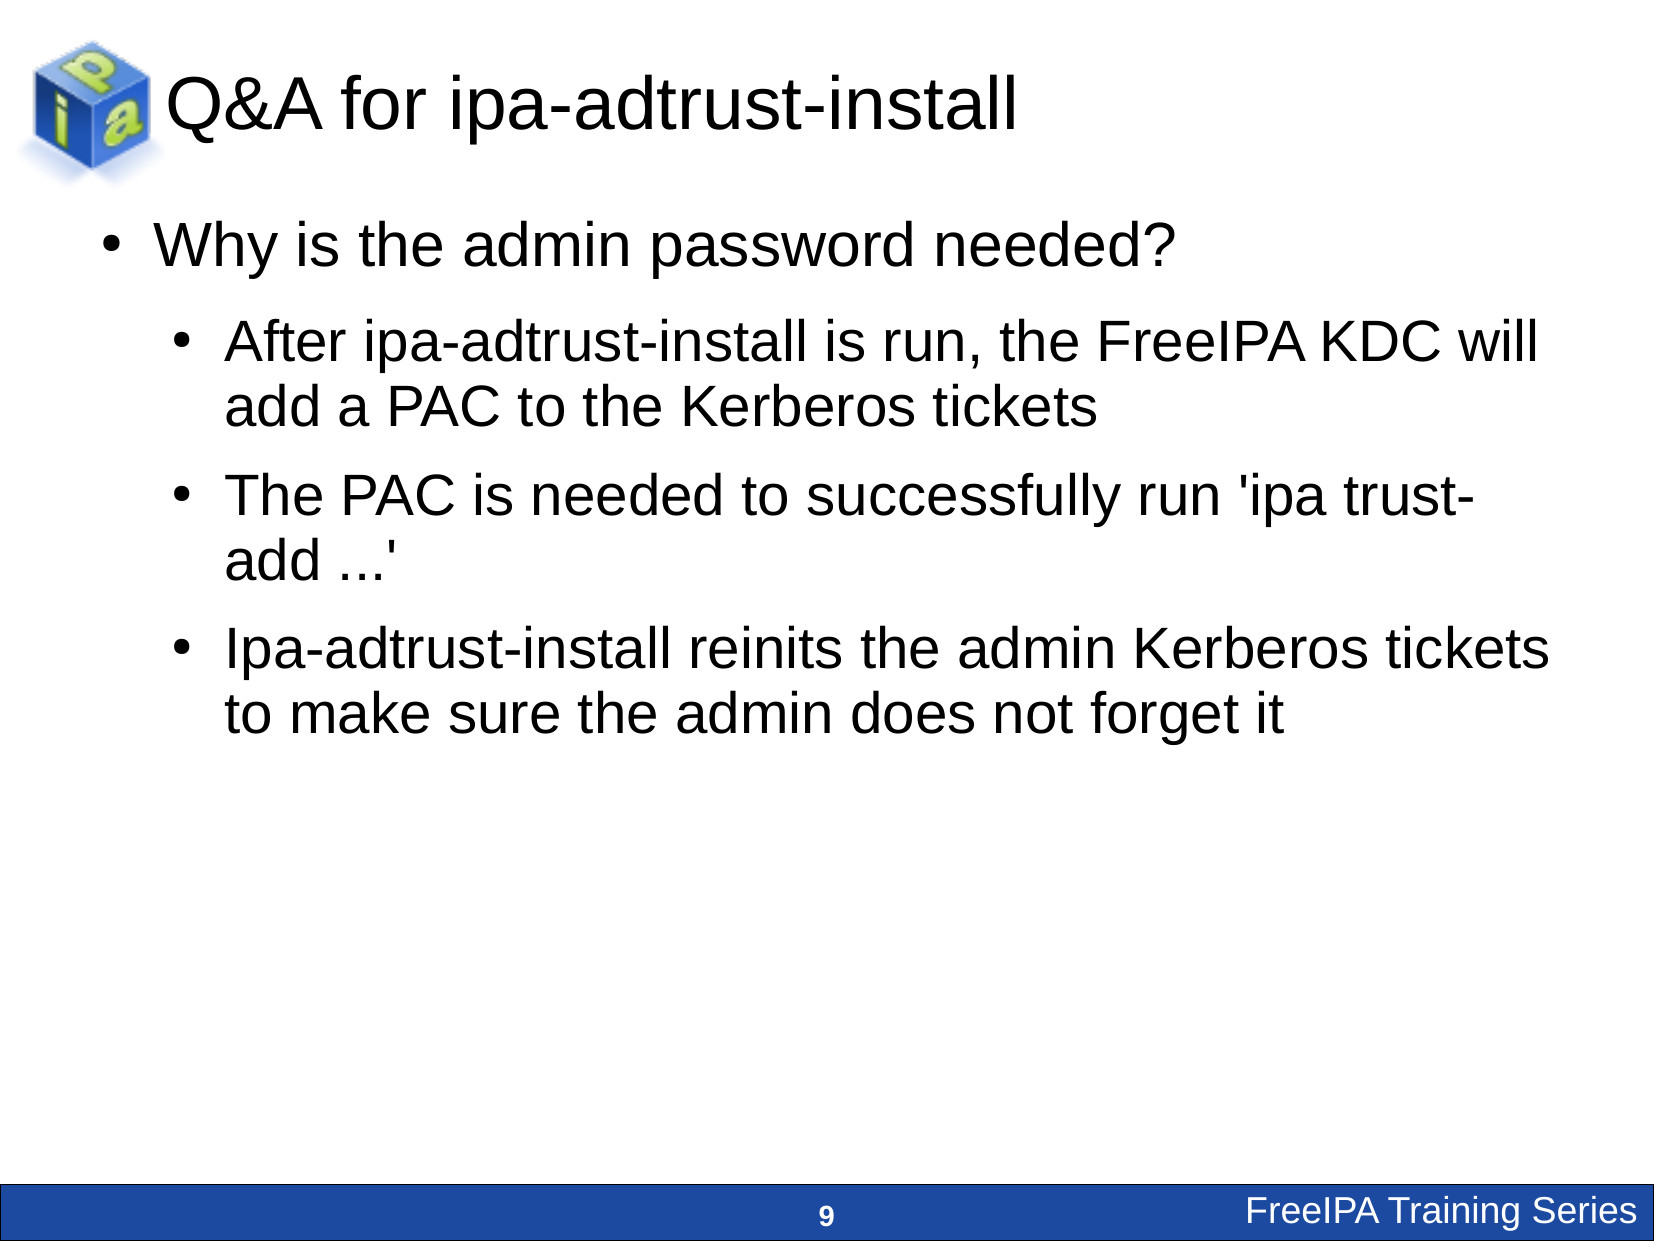

# Q&A for ipa-adtrust-install
Why is the admin password needed?
After ipa-adtrust-install is run, the FreeIPA KDC will add a PAC to the Kerberos tickets
The PAC is needed to successfully run 'ipa trust-add ...'
Ipa-adtrust-install reinits the admin Kerberos tickets to make sure the admin does not forget it
9